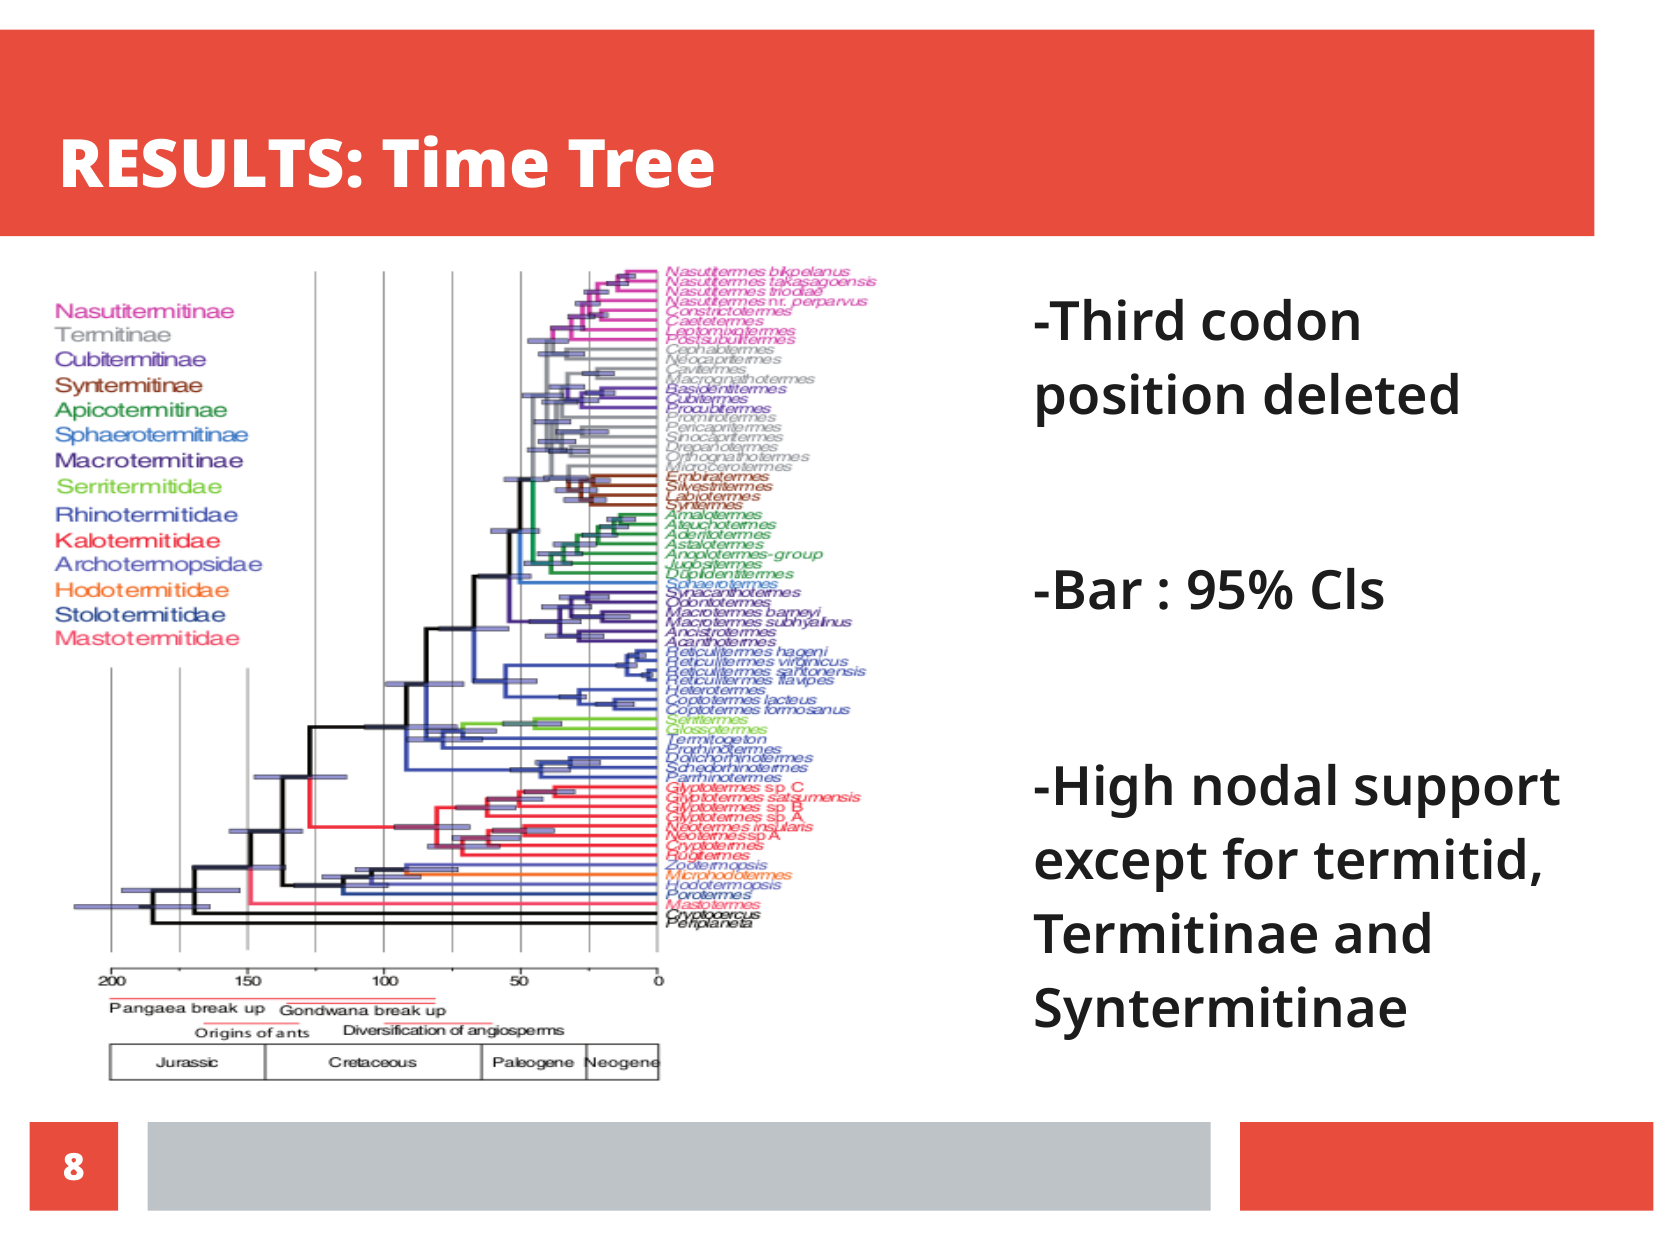

# RESULTS: Time Tree
-Third codon position deleted
-Bar : 95% Cls
-High nodal support except for termitid, Termitinae and Syntermitinae
8